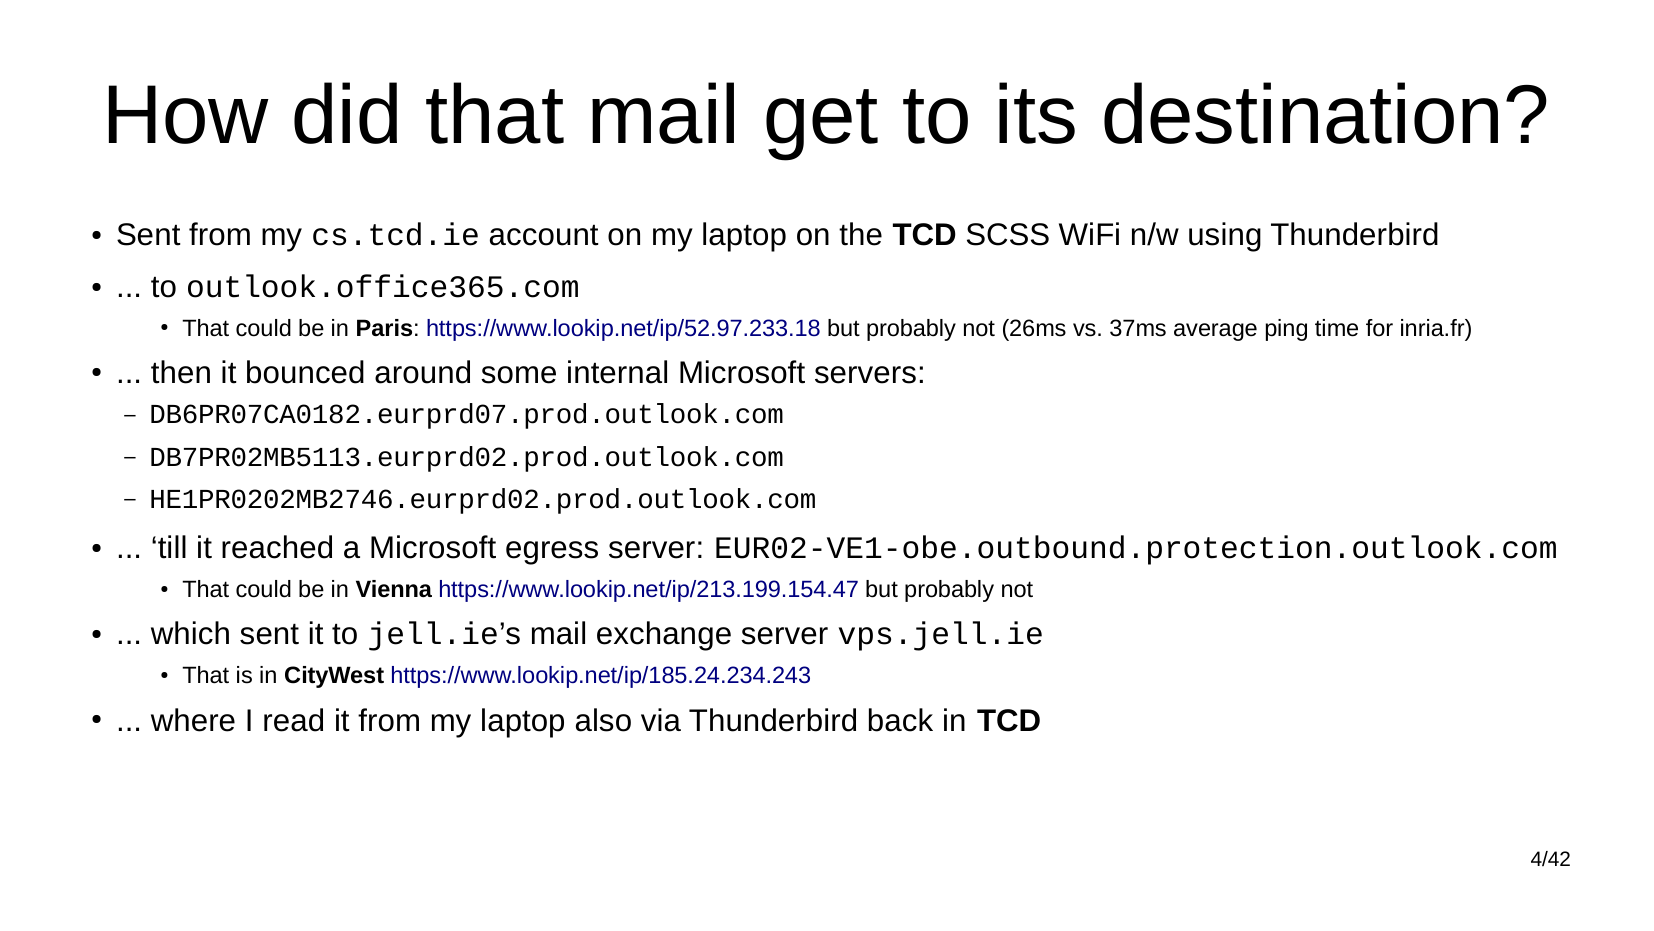

# How did that mail get to its destination?
Sent from my cs.tcd.ie account on my laptop on the TCD SCSS WiFi n/w using Thunderbird
... to outlook.office365.com
That could be in Paris: https://www.lookip.net/ip/52.97.233.18 but probably not (26ms vs. 37ms average ping time for inria.fr)
... then it bounced around some internal Microsoft servers:
DB6PR07CA0182.eurprd07.prod.outlook.com
DB7PR02MB5113.eurprd02.prod.outlook.com
HE1PR0202MB2746.eurprd02.prod.outlook.com
... ‘till it reached a Microsoft egress server: EUR02-VE1-obe.outbound.protection.outlook.com
That could be in Vienna https://www.lookip.net/ip/213.199.154.47 but probably not
... which sent it to jell.ie’s mail exchange server vps.jell.ie
That is in CityWest https://www.lookip.net/ip/185.24.234.243
... where I read it from my laptop also via Thunderbird back in TCD
4